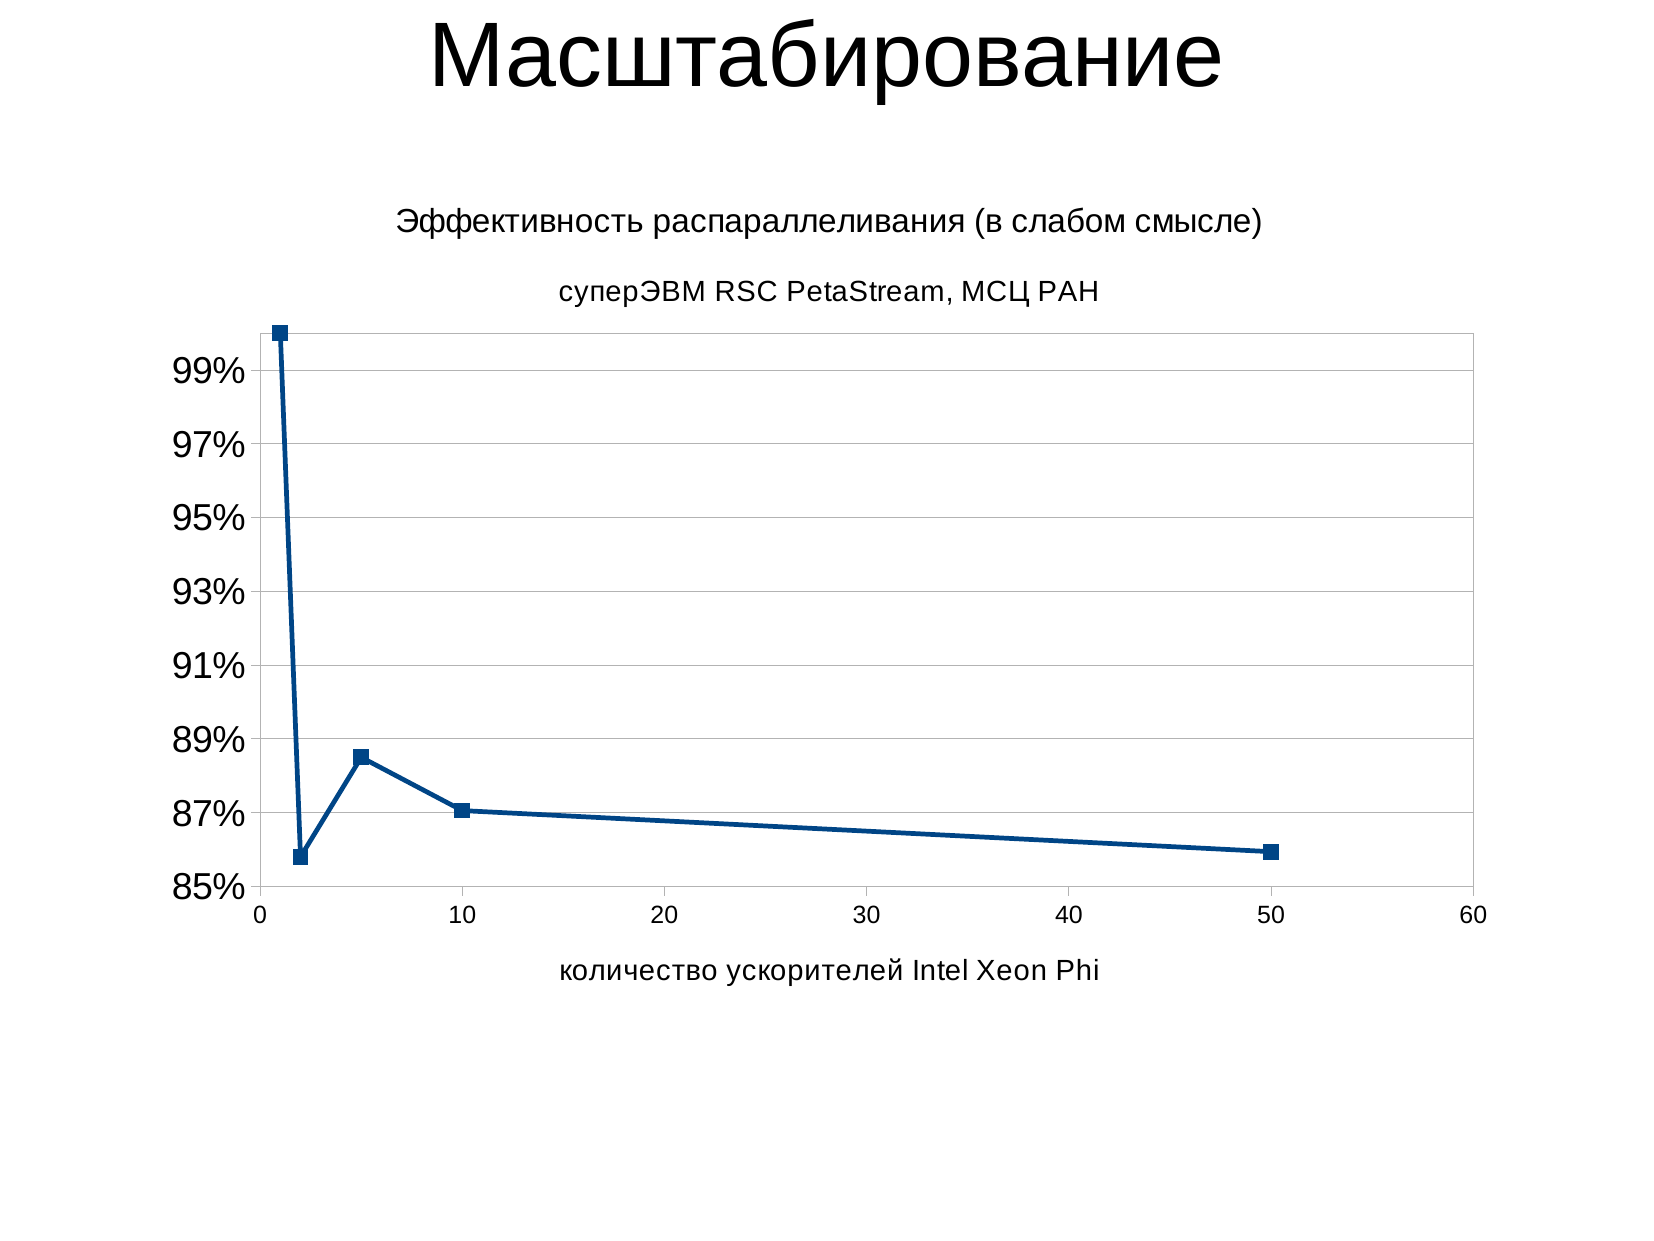

# Масштабирование
### Chart: Эффективность распараллеливания (в слабом смысле)
суперЭВМ RSC PetaStream, МСЦ РАН
| Category | Column E |
|---|---|